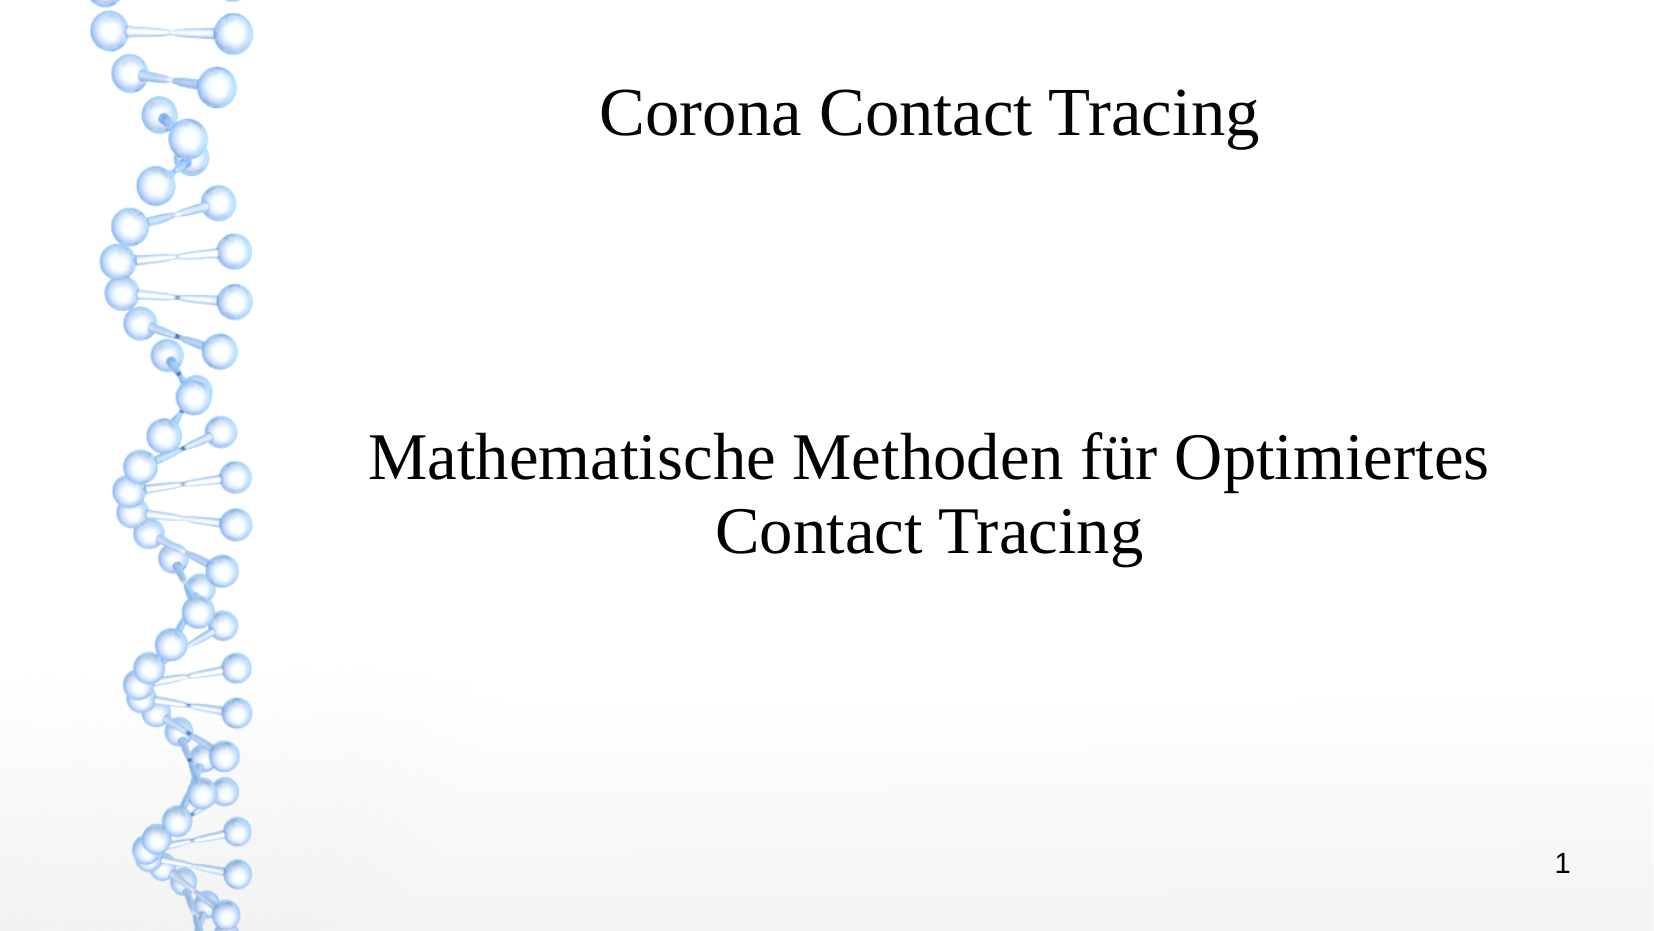

# Corona Contact Tracing
Mathematische Methoden für Optimiertes Contact Tracing
1